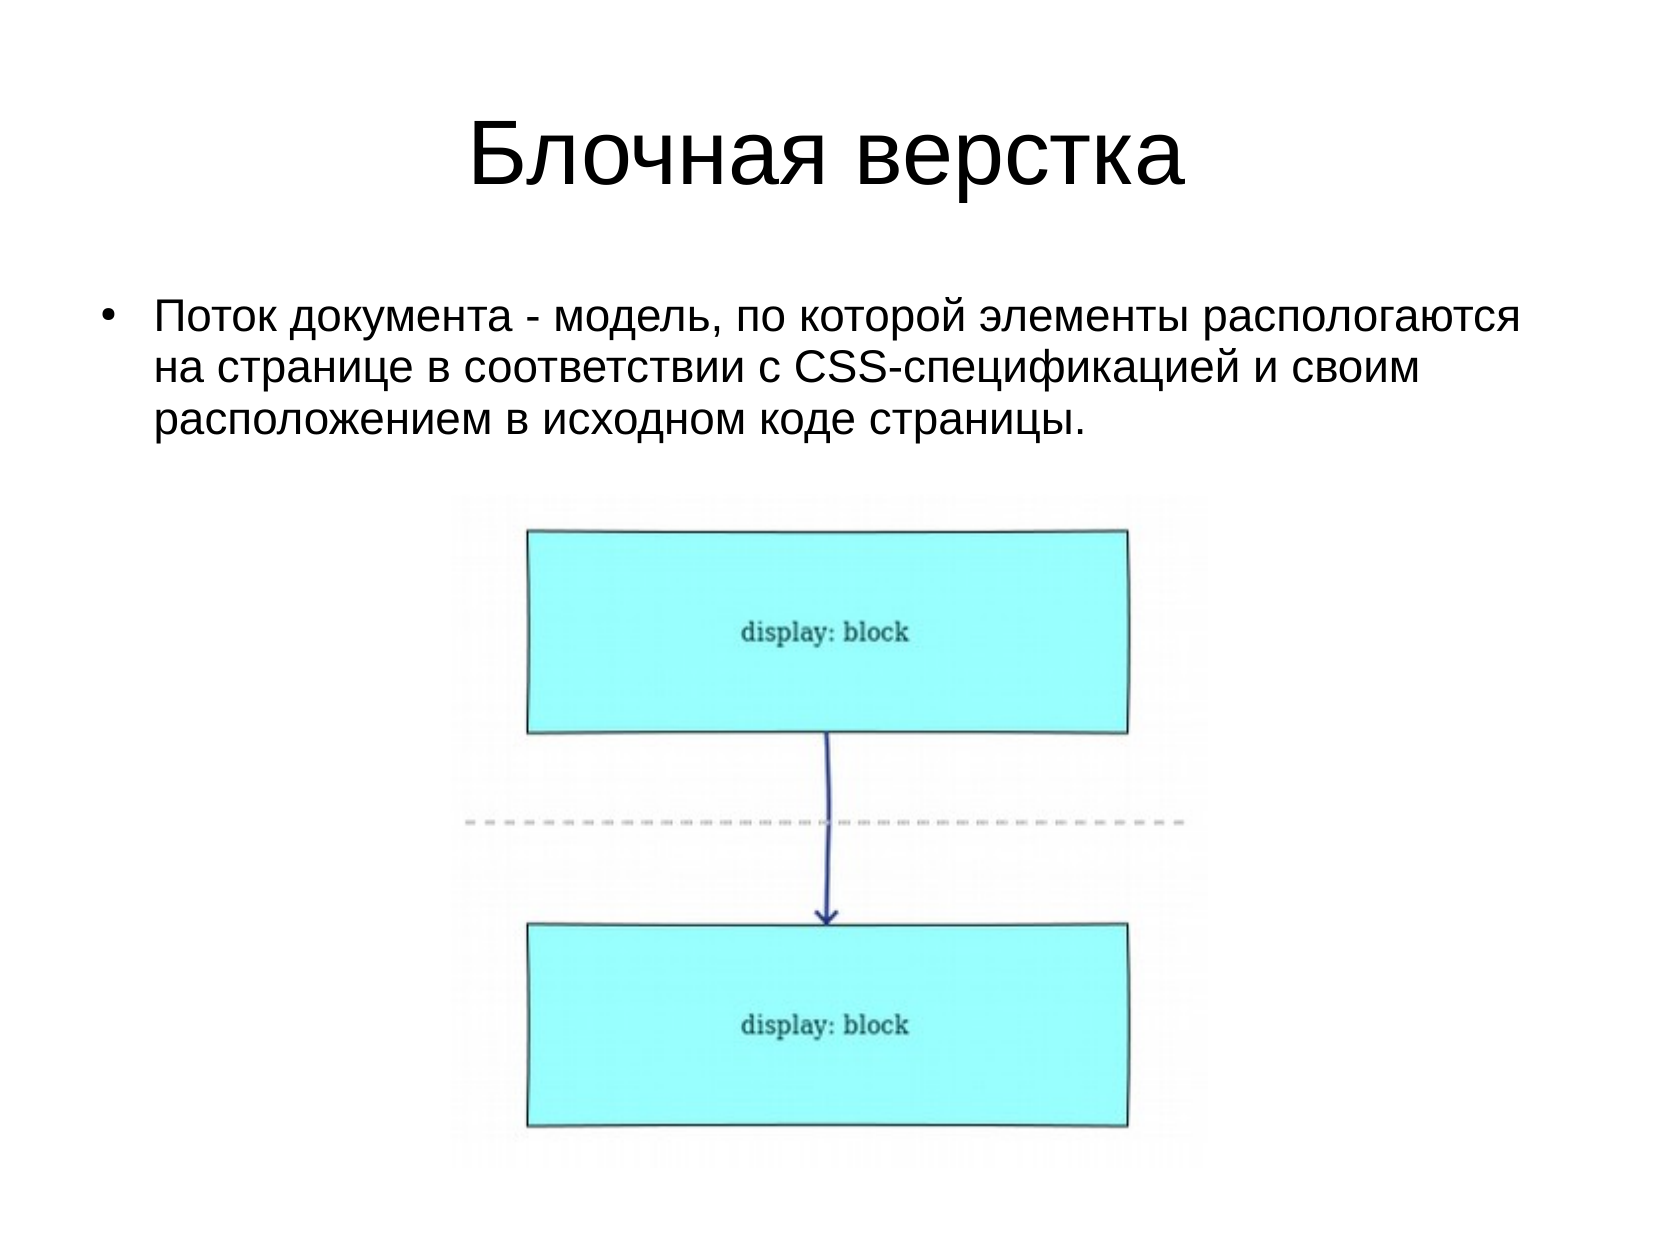

# Блочная верстка
Поток документа - модель, по которой элементы распологаются на странице в соответствии с CSS-спецификацией и своим расположением в исходном коде страницы.